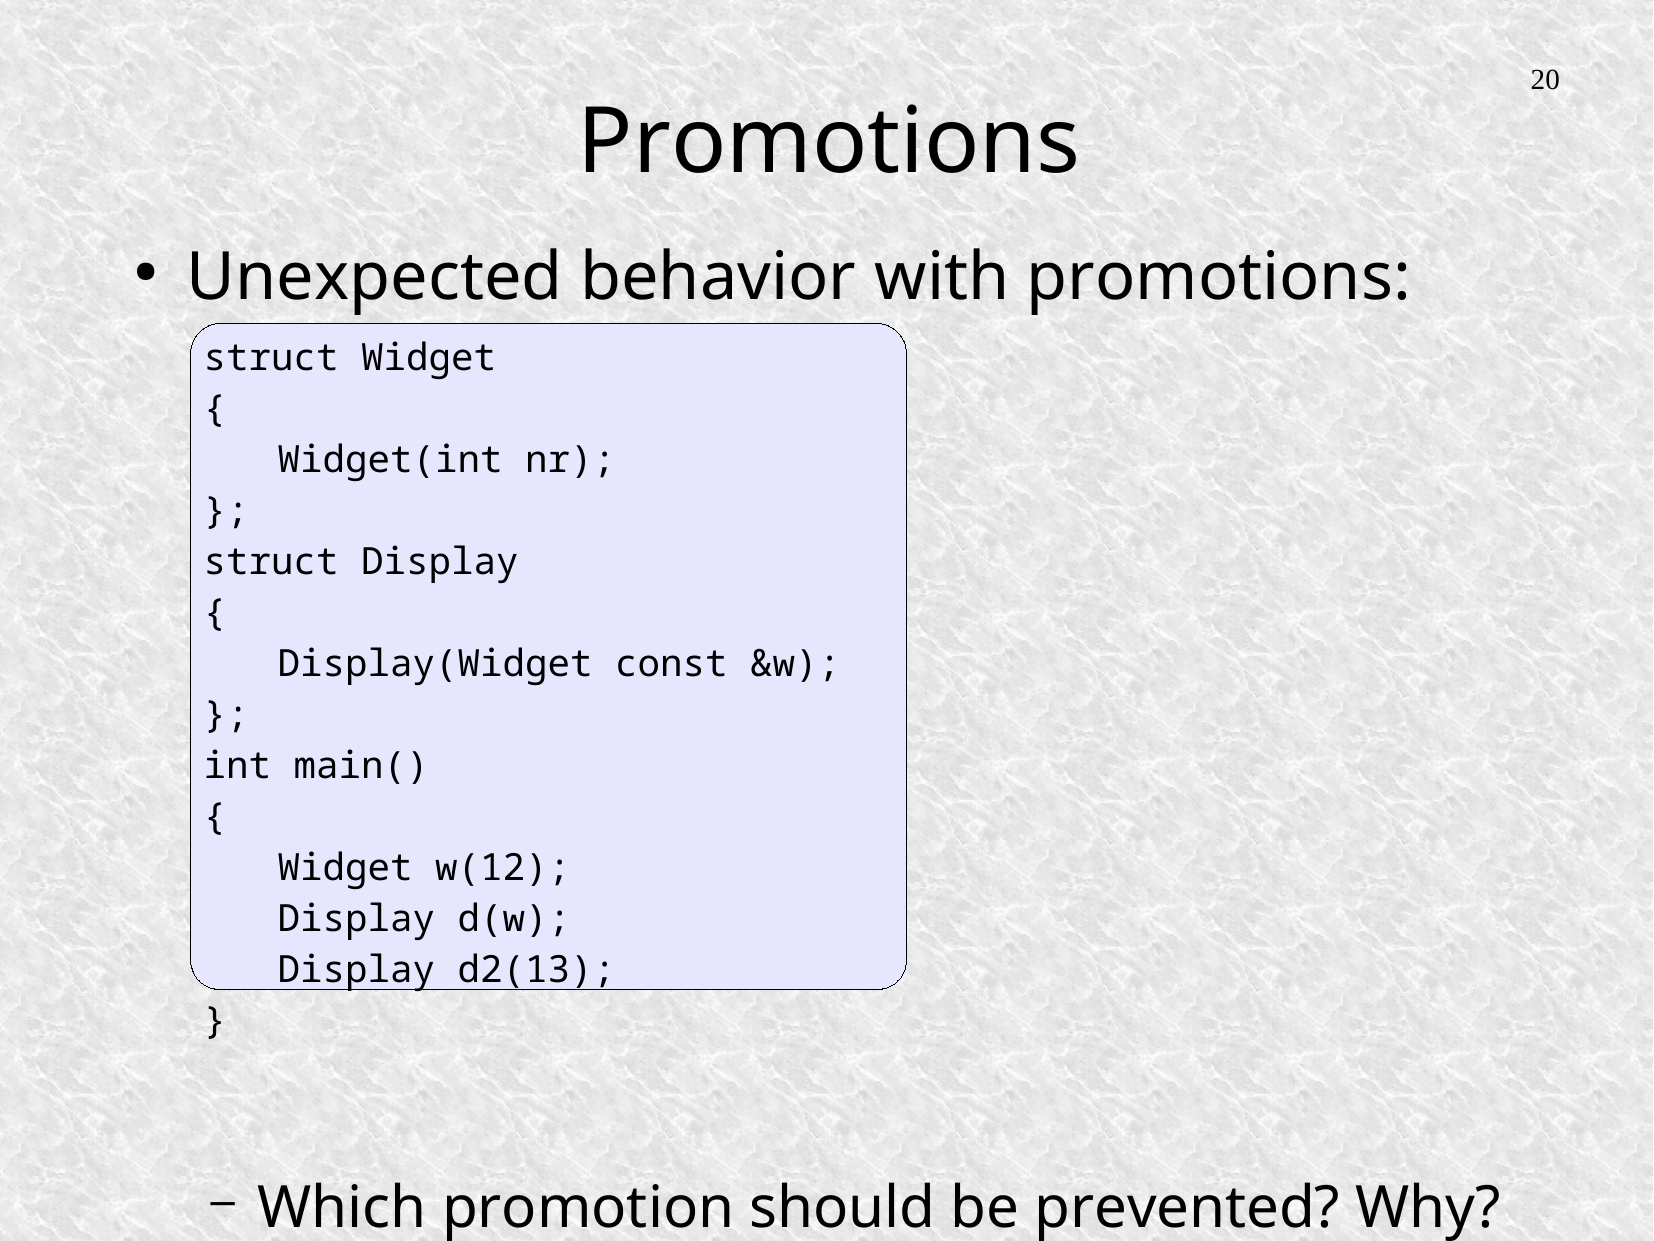

# Promotions
20
Unexpected behavior with promotions:
Which promotion should be prevented? Why?
struct Widget
{
	Widget(int nr);
};
struct Display
{
	Display(Widget const &w);
};
int main()
{
	Widget w(12);
	Display d(w);
	Display d2(13);
}